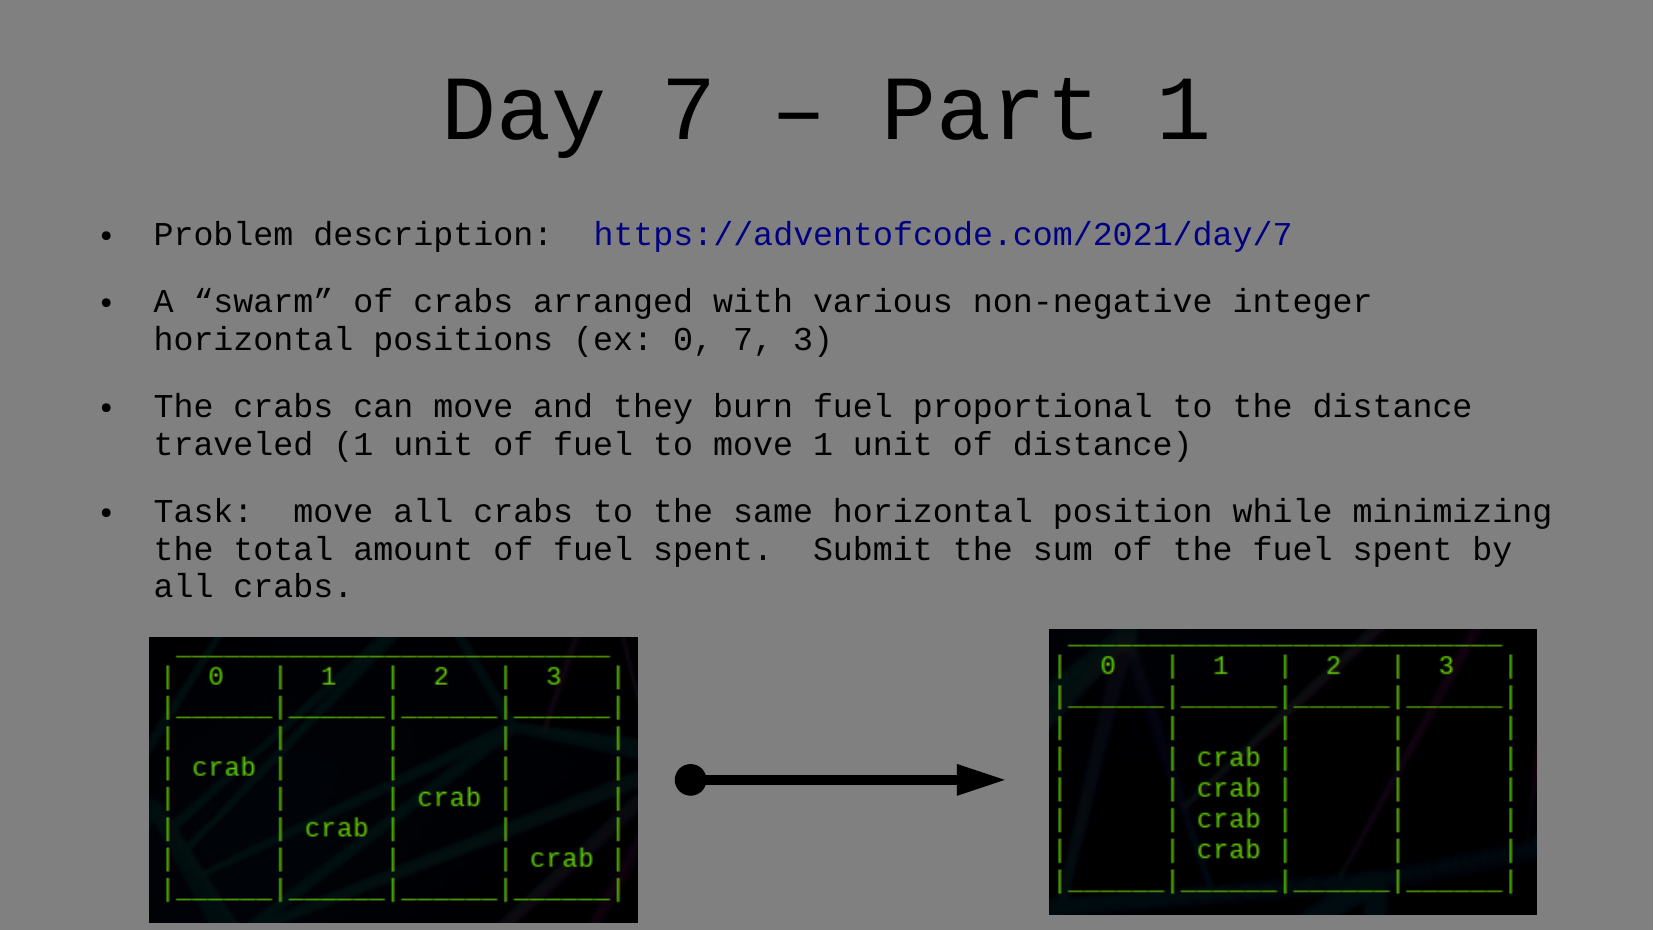

# Day 7 – Part 1
Problem description: https://adventofcode.com/2021/day/7
A “swarm” of crabs arranged with various non-negative integer horizontal positions (ex: 0, 7, 3)
The crabs can move and they burn fuel proportional to the distance traveled (1 unit of fuel to move 1 unit of distance)
Task: move all crabs to the same horizontal position while minimizing the total amount of fuel spent. Submit the sum of the fuel spent by all crabs.